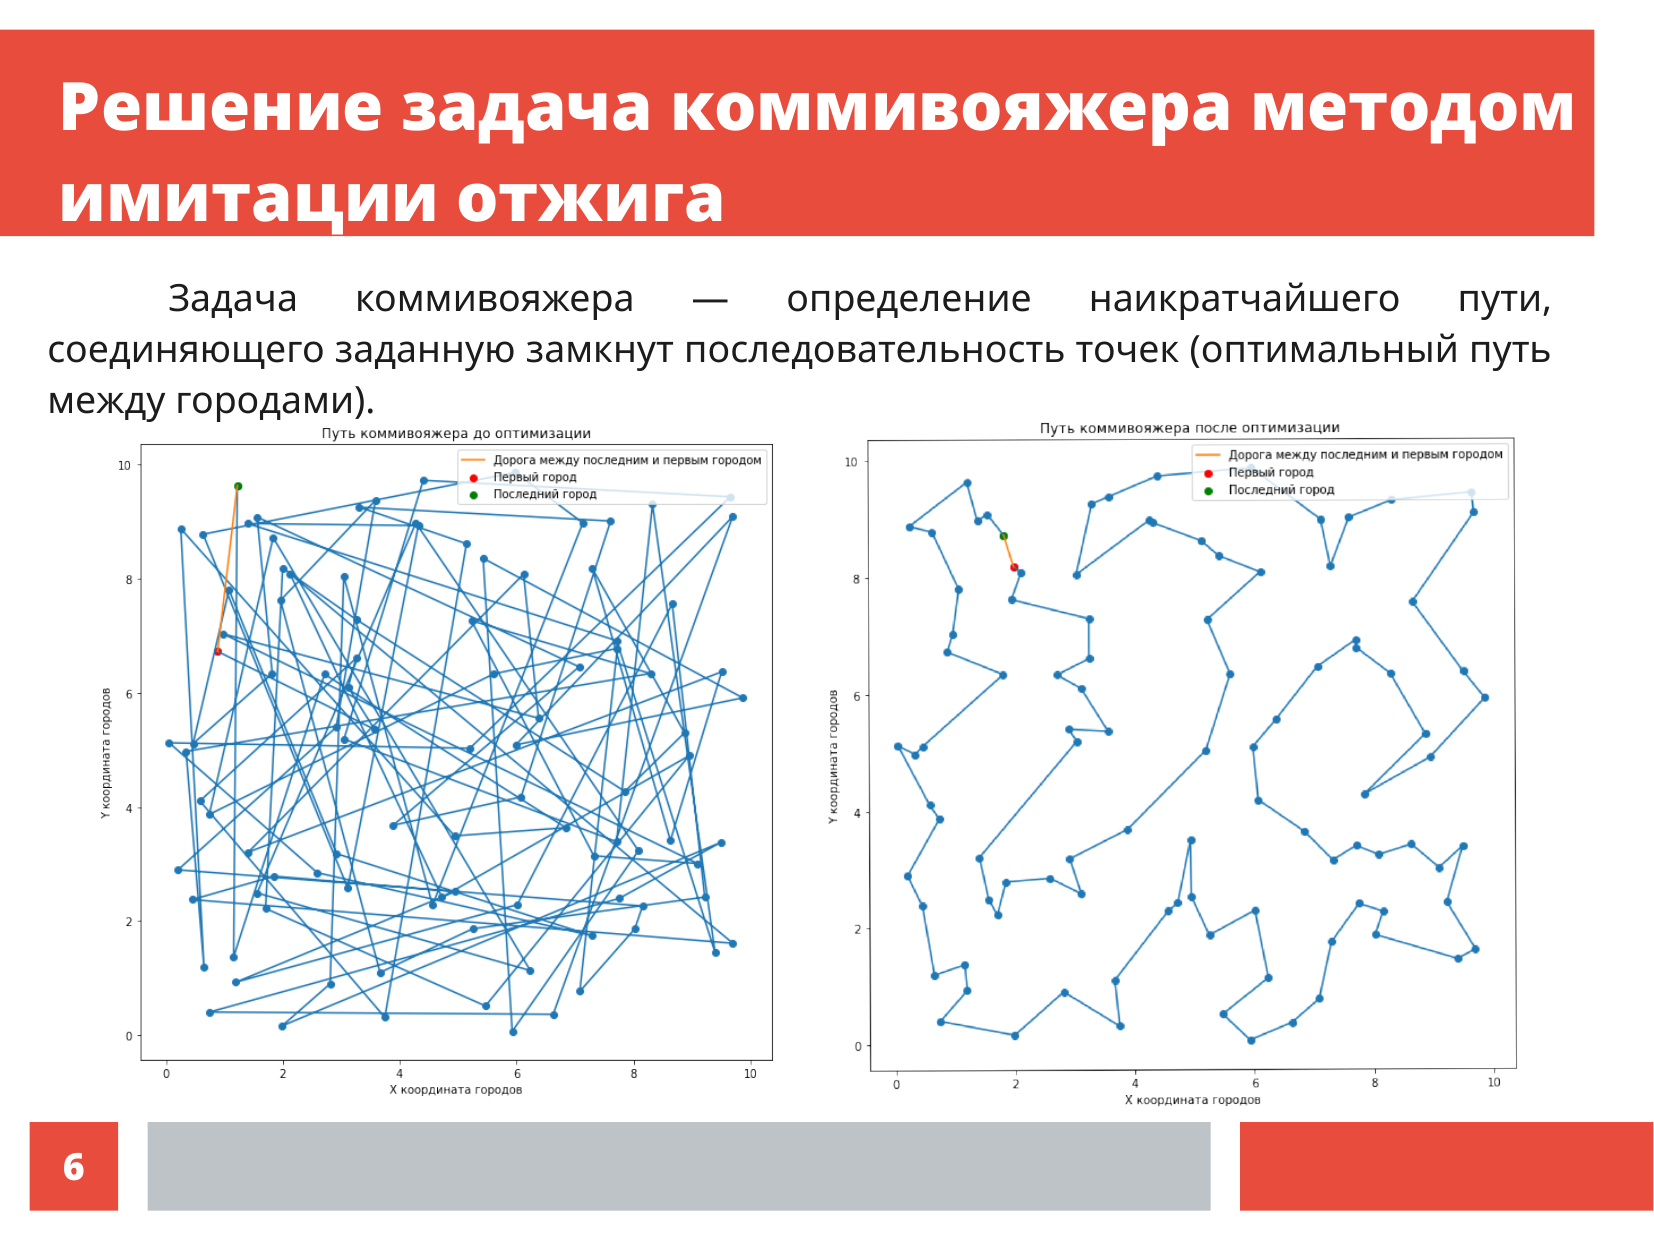

Решение задача коммивояжера методом имитации отжига
# Задача коммивояжера — определение наикратчайшего пути, соединяющего заданную замкнут последовательность точек (оптимальный путь между городами).
6